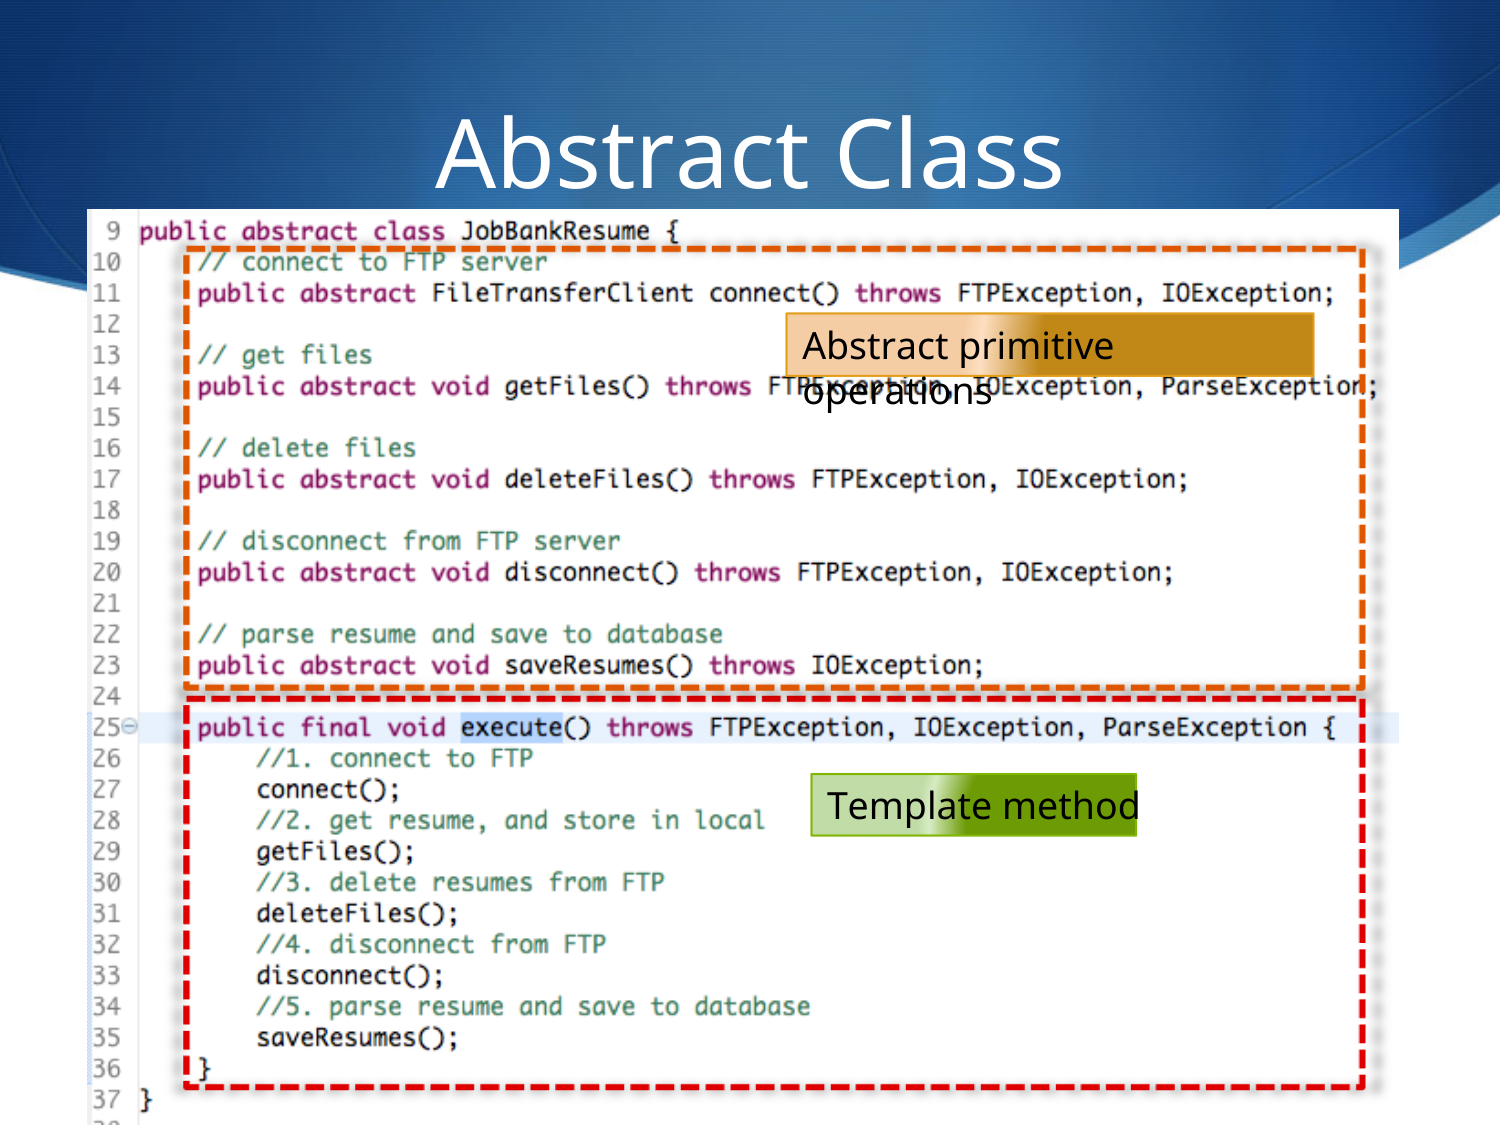

# Abstract Class
Abstract primitive operations
Template method